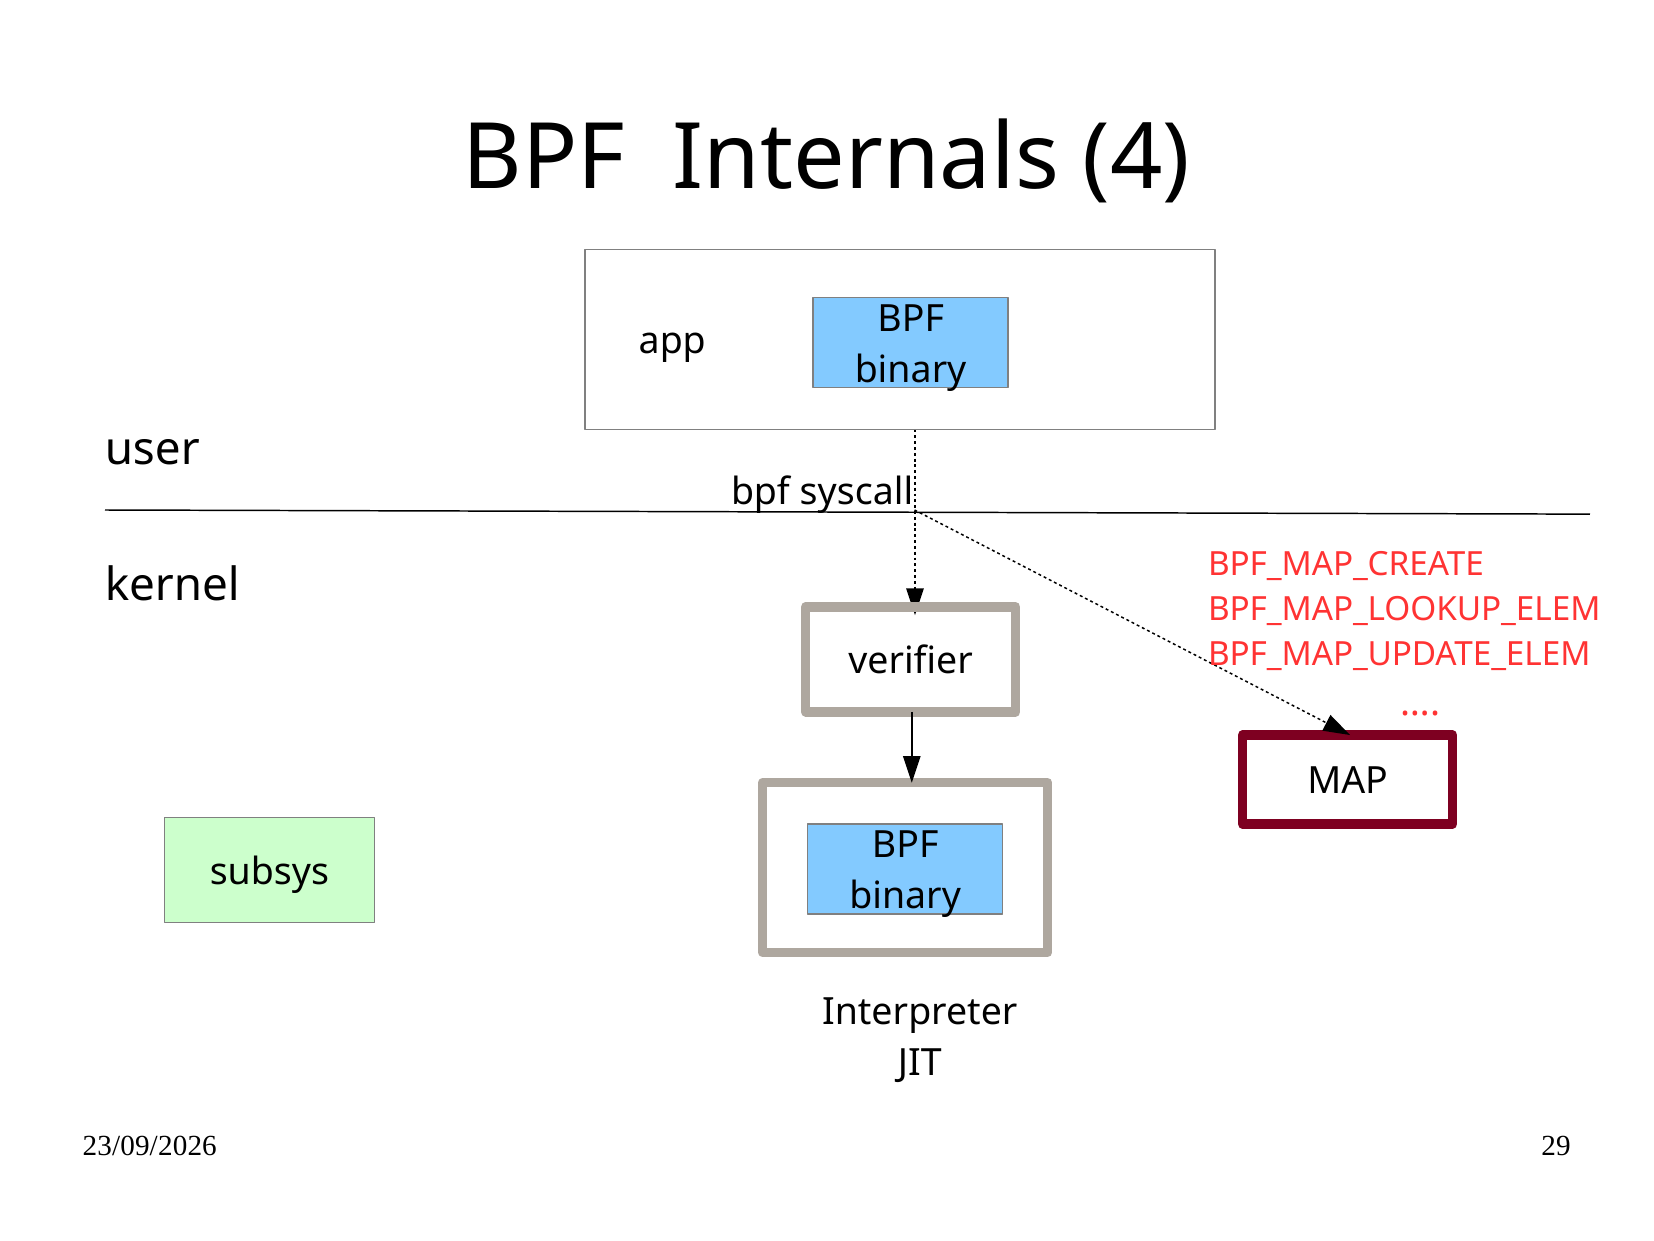

# BPF Internals (4)
 app
BPF
binary
user
bpf syscall
BPF_MAP_CREATE
BPF_MAP_LOOKUP_ELEM
BPF_MAP_UPDATE_ELEM
….
kernel
verifier
MAP
subsys
BPF
binary
Interpreter
JIT
29